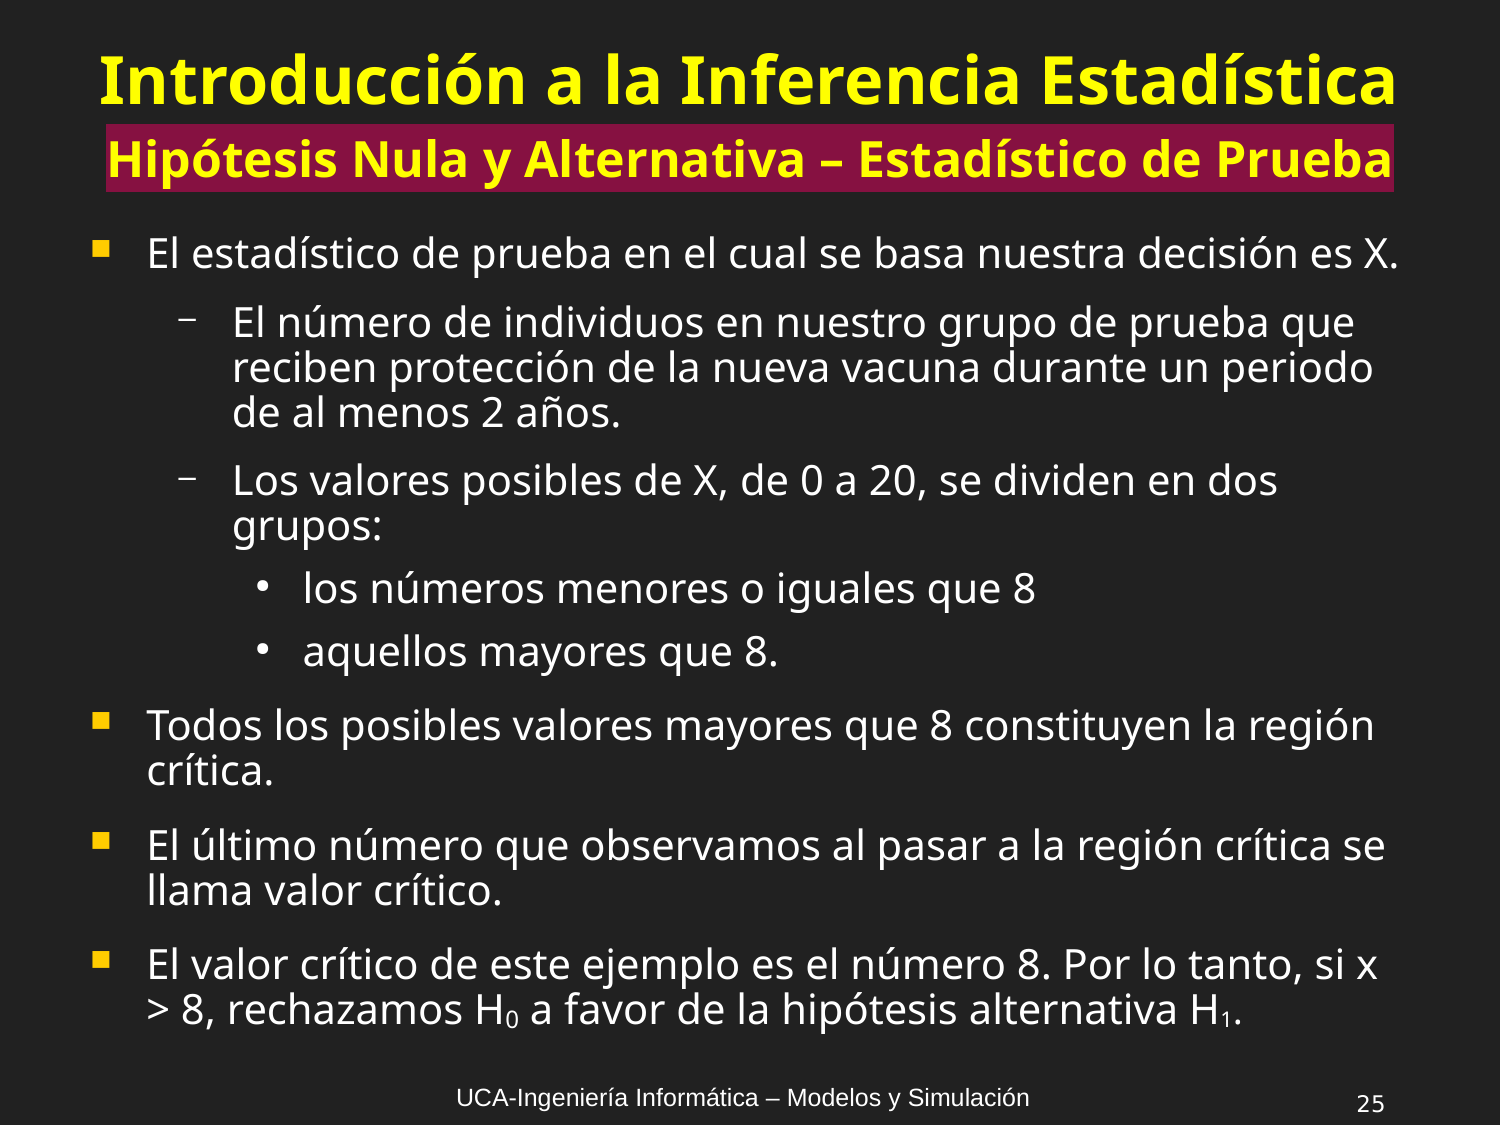

# Introducción a la Inferencia Estadística Hipótesis Nula y Alternativa – Estadístico de Prueba
El estadístico de prueba en el cual se basa nuestra decisión es X.
El número de individuos en nuestro grupo de prueba que reciben protección de la nueva vacuna durante un periodo de al menos 2 años.
Los valores posibles de X, de 0 a 20, se dividen en dos grupos:
los números menores o iguales que 8
aquellos mayores que 8.
Todos los posibles valores mayores que 8 constituyen la región crítica.
El último número que observamos al pasar a la región crítica se llama valor crítico.
El valor crítico de este ejemplo es el número 8. Por lo tanto, si x > 8, rechazamos H0 a favor de la hipótesis alternativa H1.